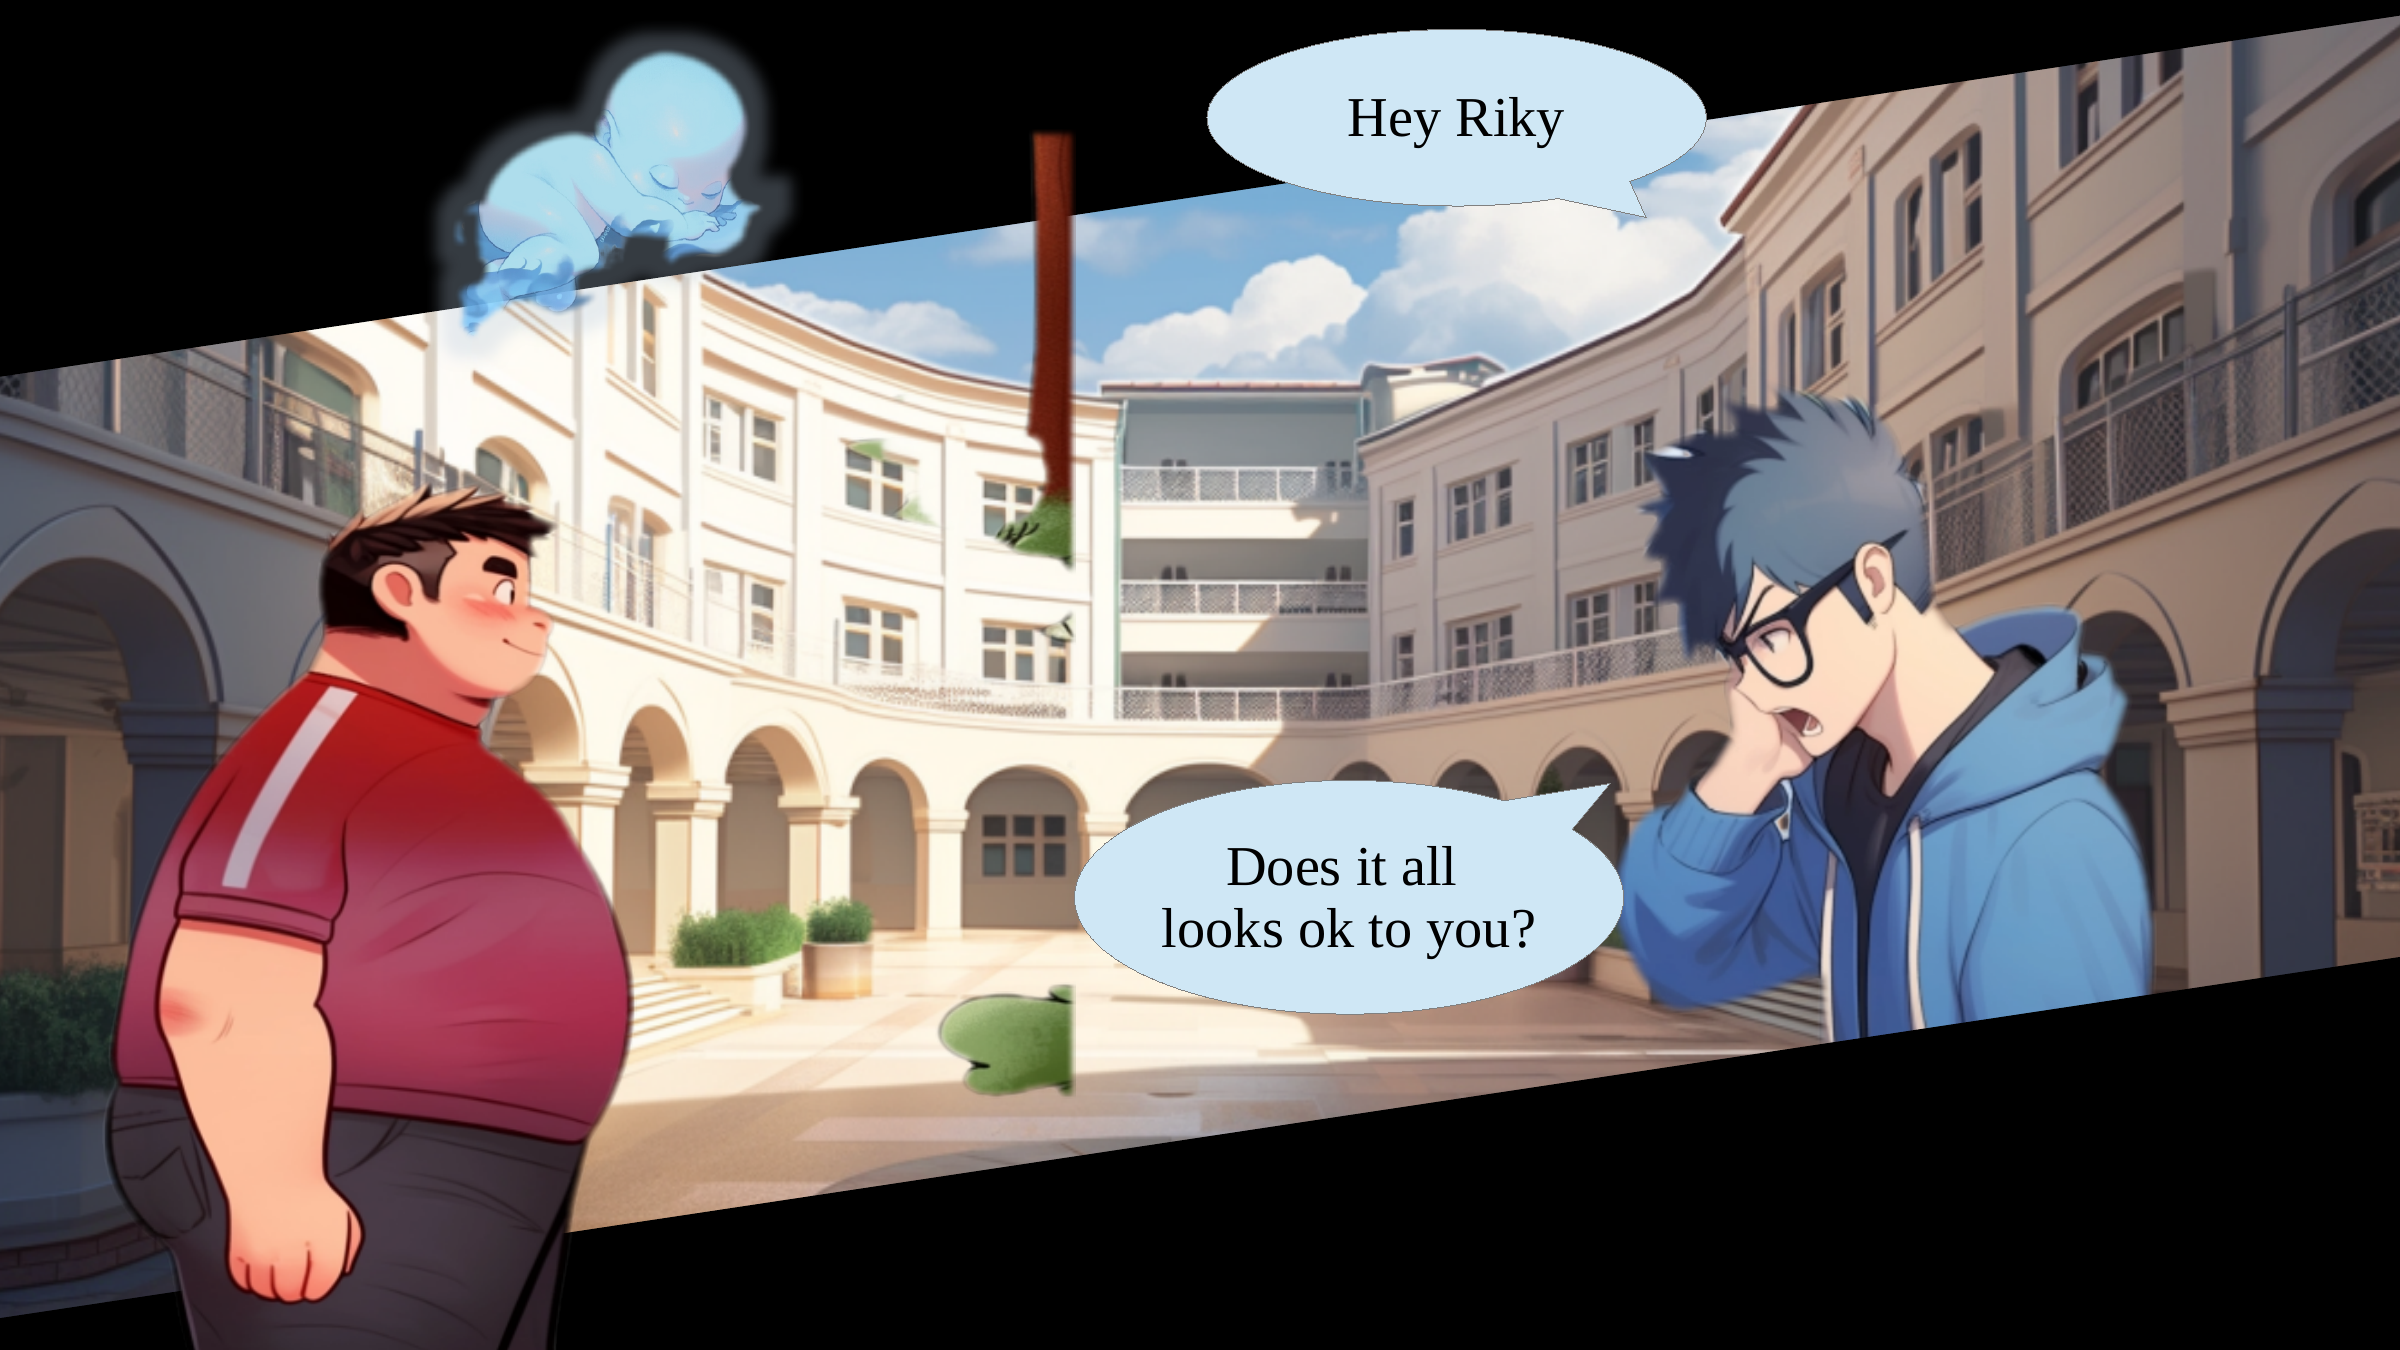

Hey Riky
Does it all
looks ok to you?